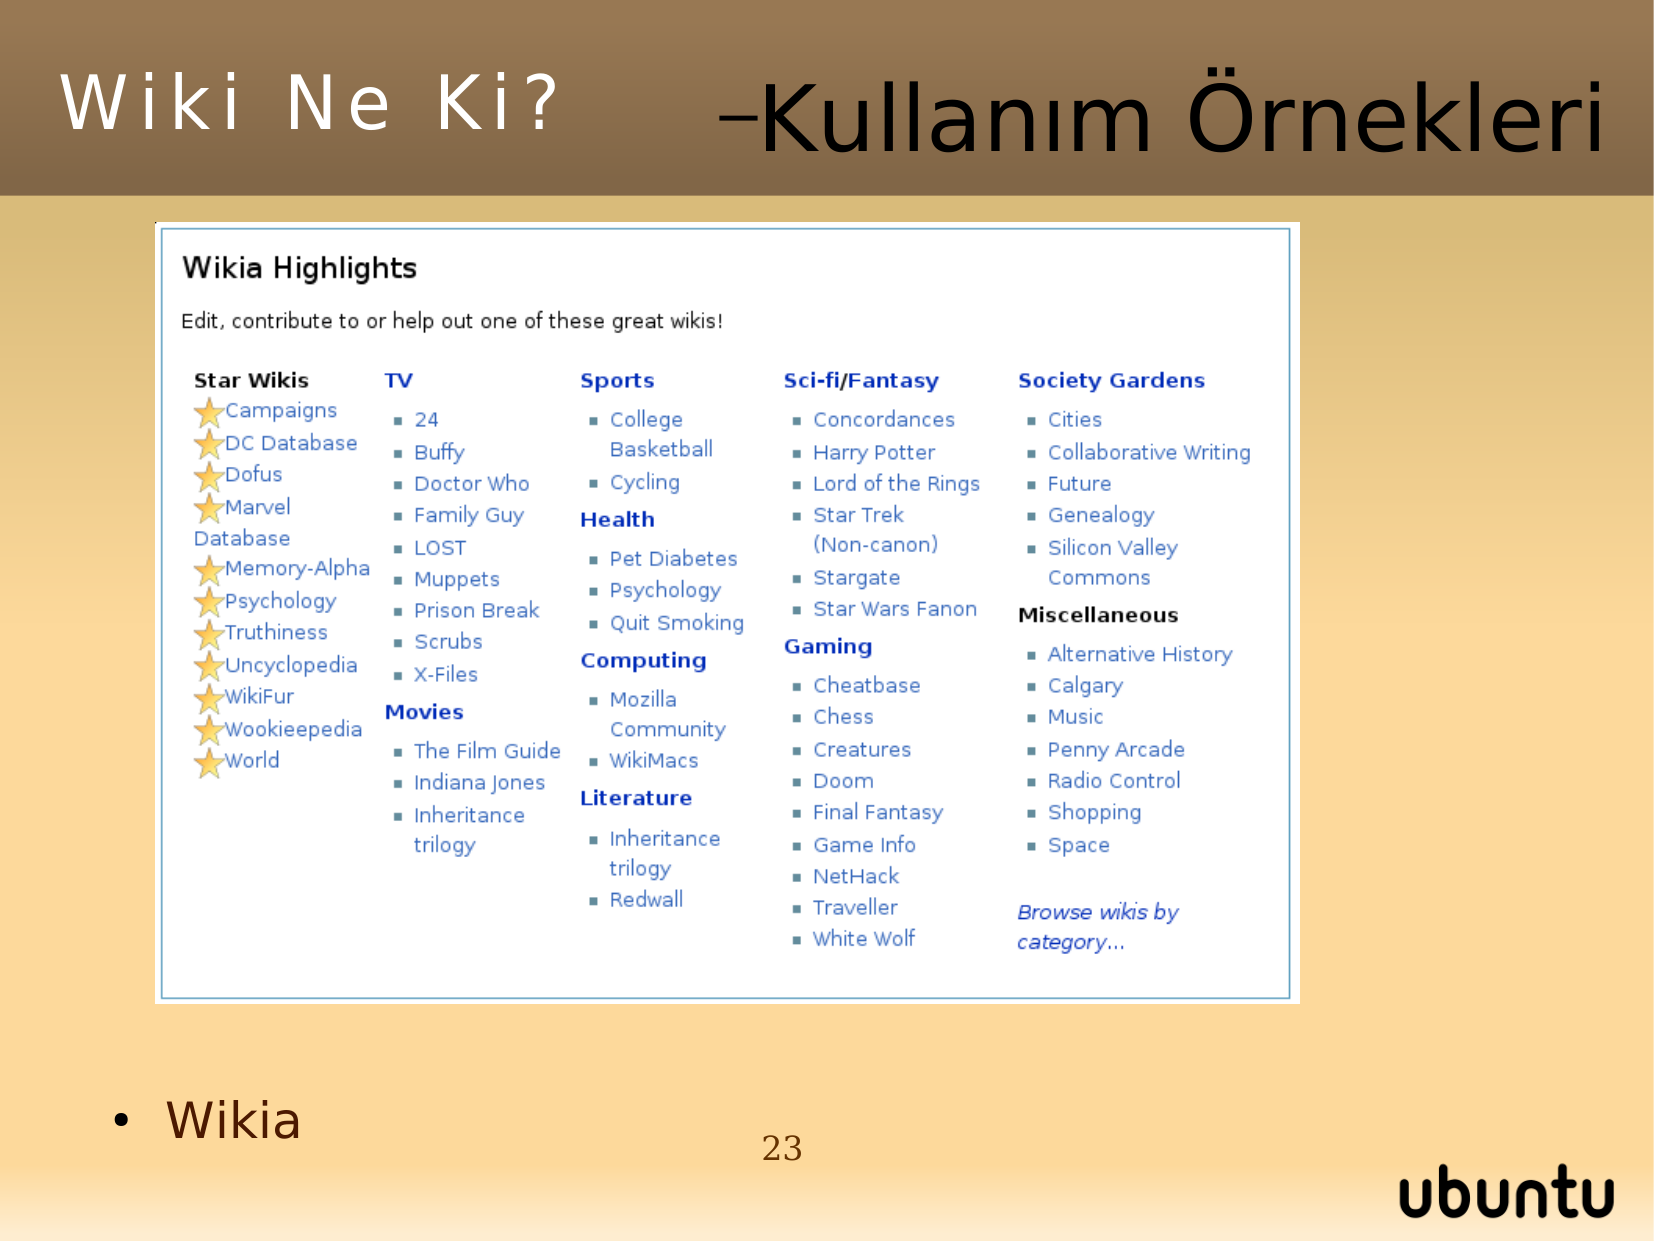

Wiki Ne Ki?
Kullanım Örnekleri
# Wikia
23